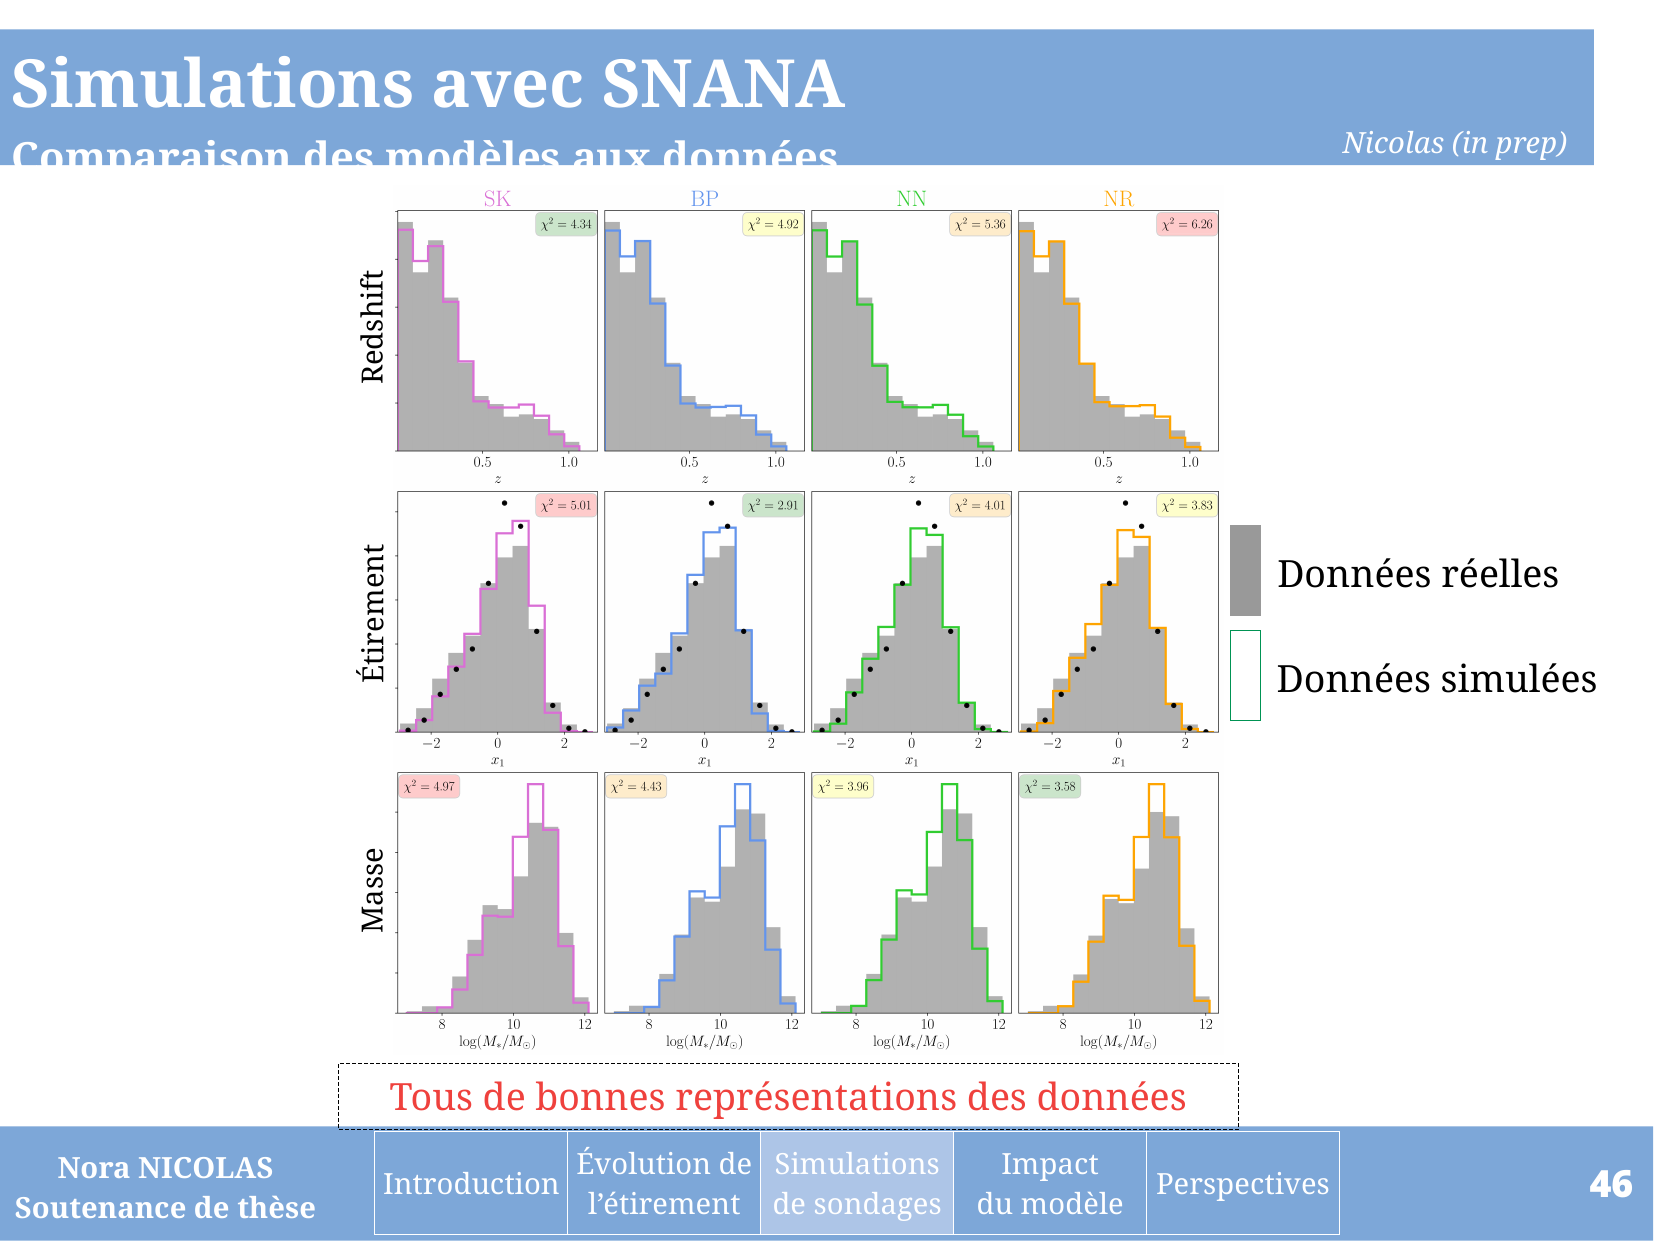

# Simulations avec SNANA Comparaison des modèles aux données
Nicolas (in prep)
Redshift
Étirement
Masse
Données réelles
Données simulées
Tous de bonnes représentations des données
46
Introduction
Évolution de
l’étirement
Simulations
de sondages
Impact
du modèle
Perspectives